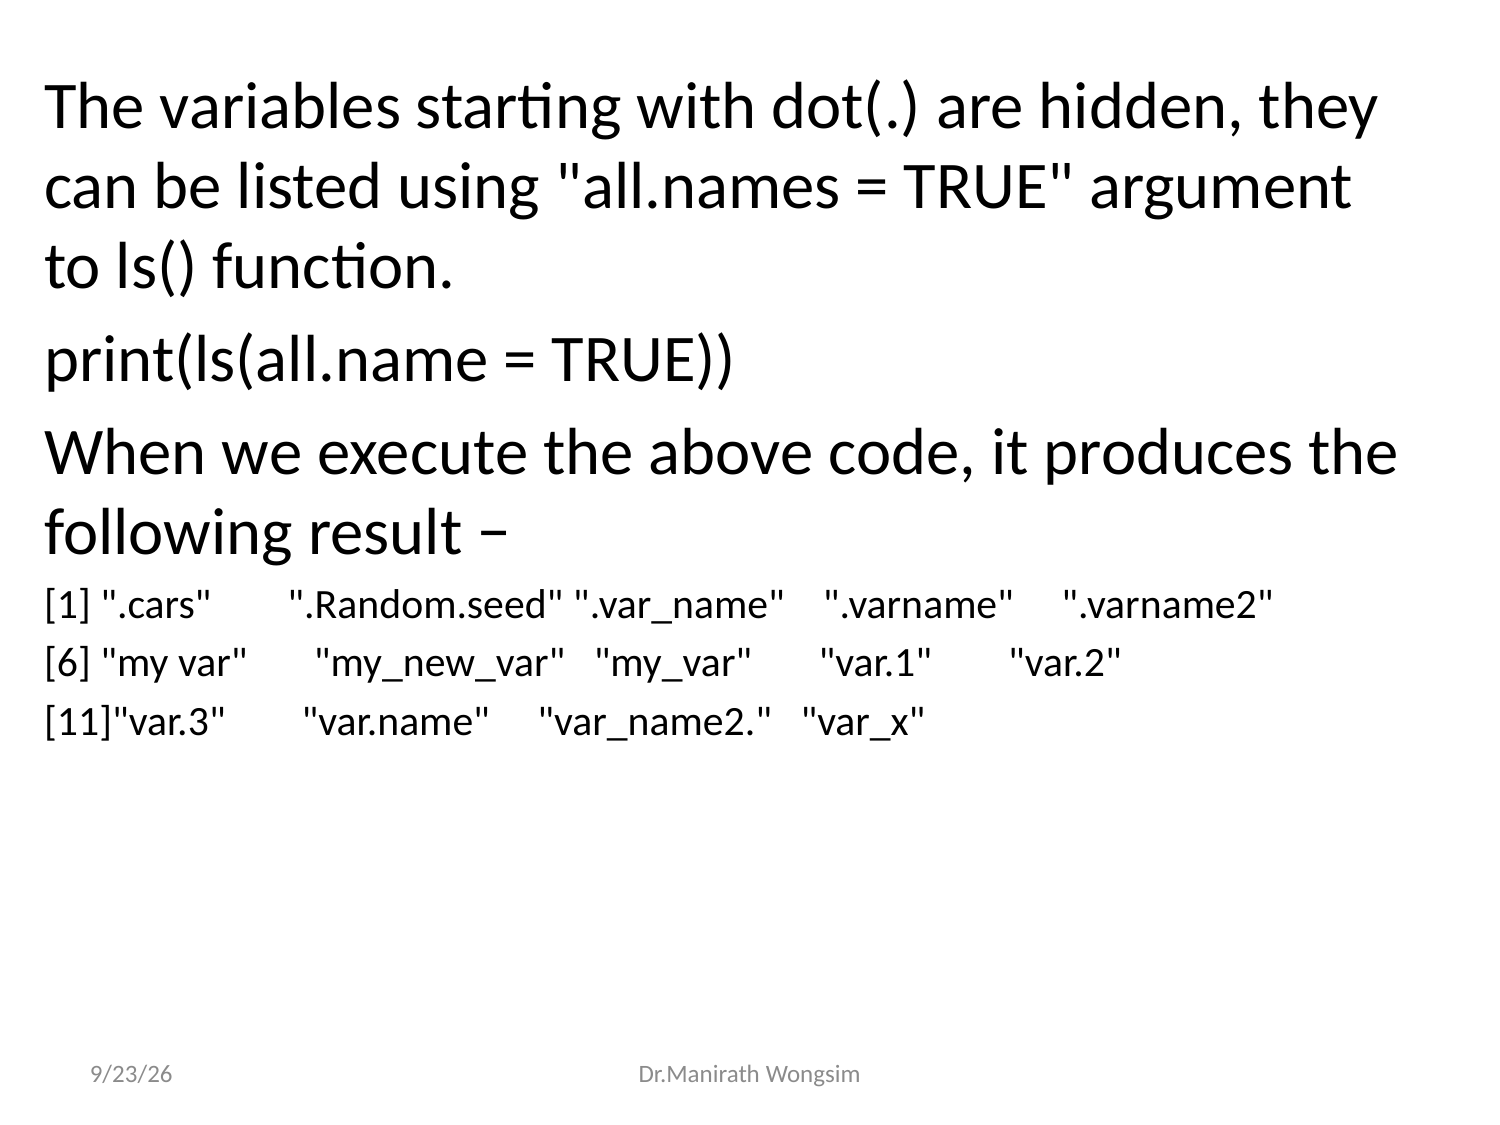

The variables starting with dot(.) are hidden, they can be listed using "all.names = TRUE" argument to ls() function.
print(ls(all.name = TRUE))
When we execute the above code, it produces the following result −
[1] ".cars" ".Random.seed" ".var_name" ".varname" ".varname2"
[6] "my var" "my_new_var" "my_var" "var.1" "var.2"
[11]"var.3" "var.name" "var_name2." "var_x"
Dr.Manirath Wongsim